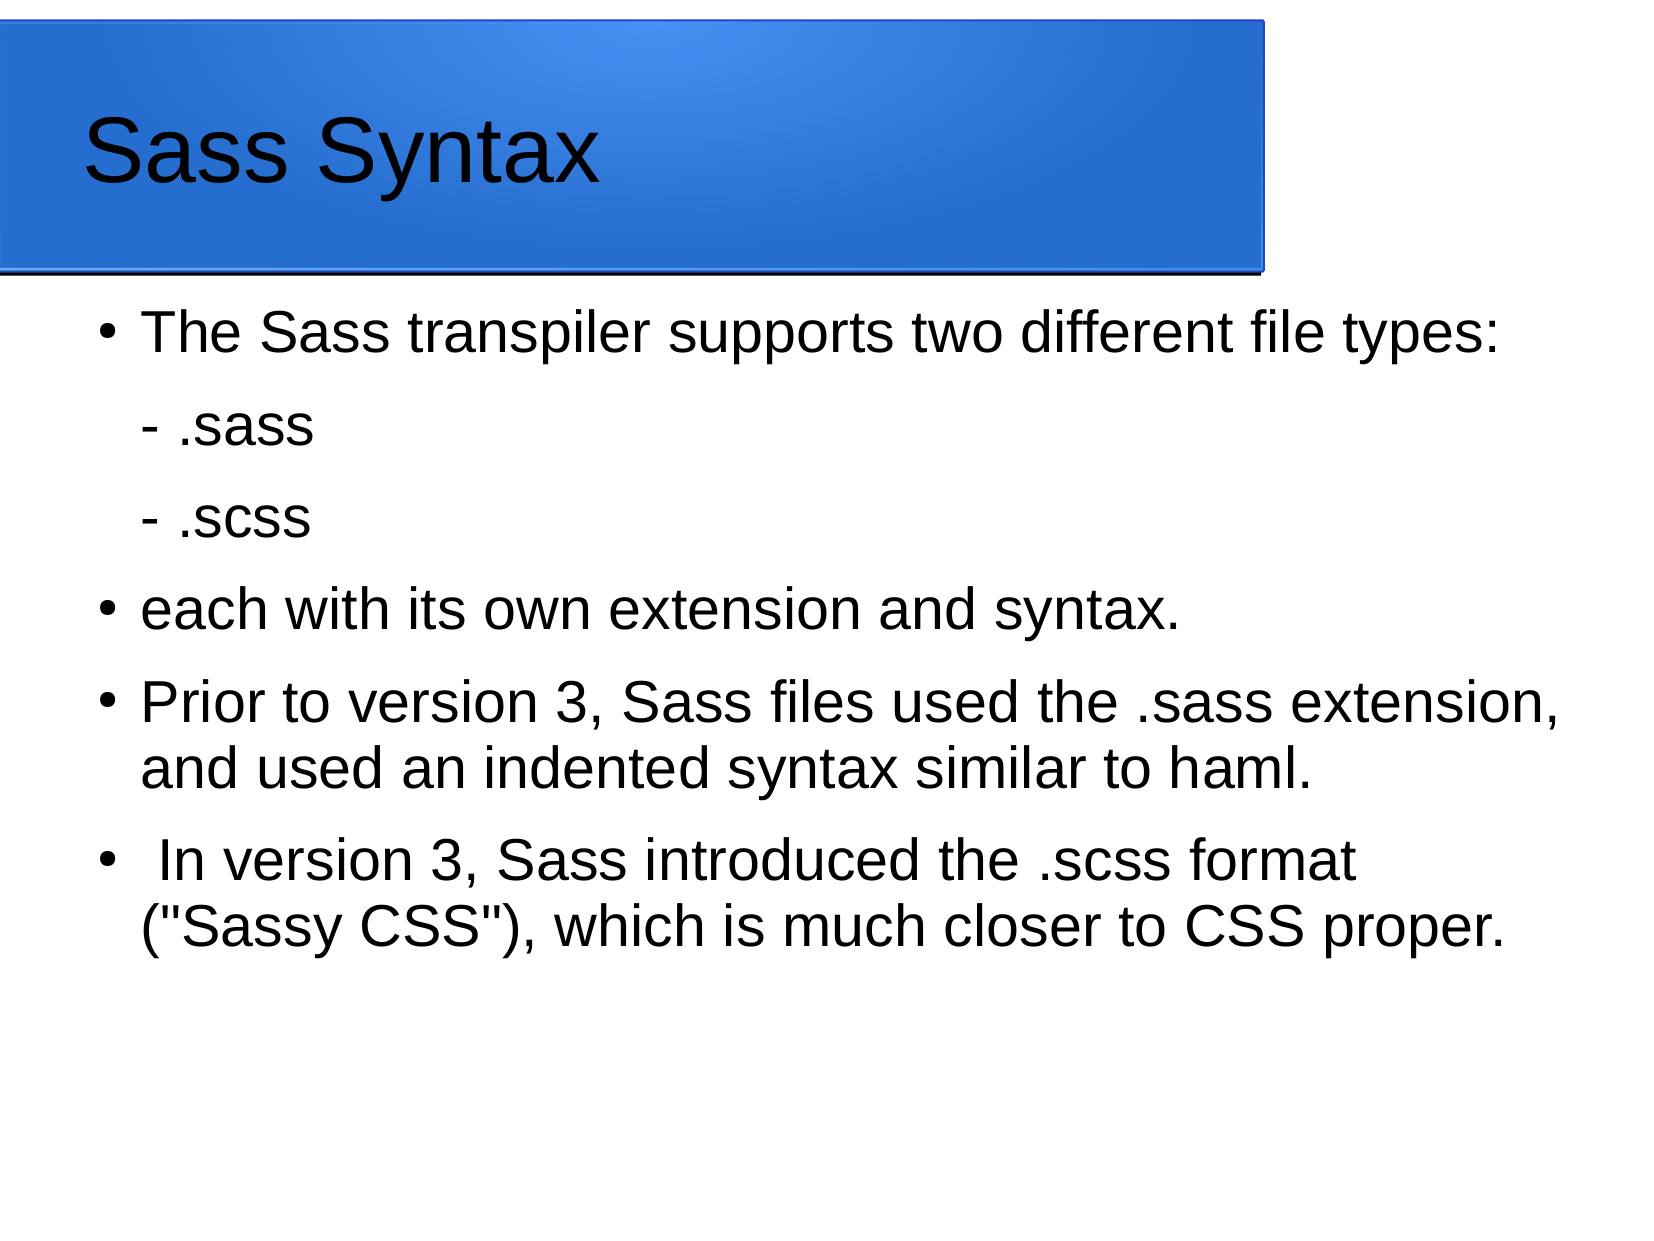

# Sass Syntax
The Sass transpiler supports two different file types:
- .sass
- .scss
each with its own extension and syntax.
Prior to version 3, Sass files used the .sass extension, and used an indented syntax similar to haml.
 In version 3, Sass introduced the .scss format ("Sassy CSS"), which is much closer to CSS proper.